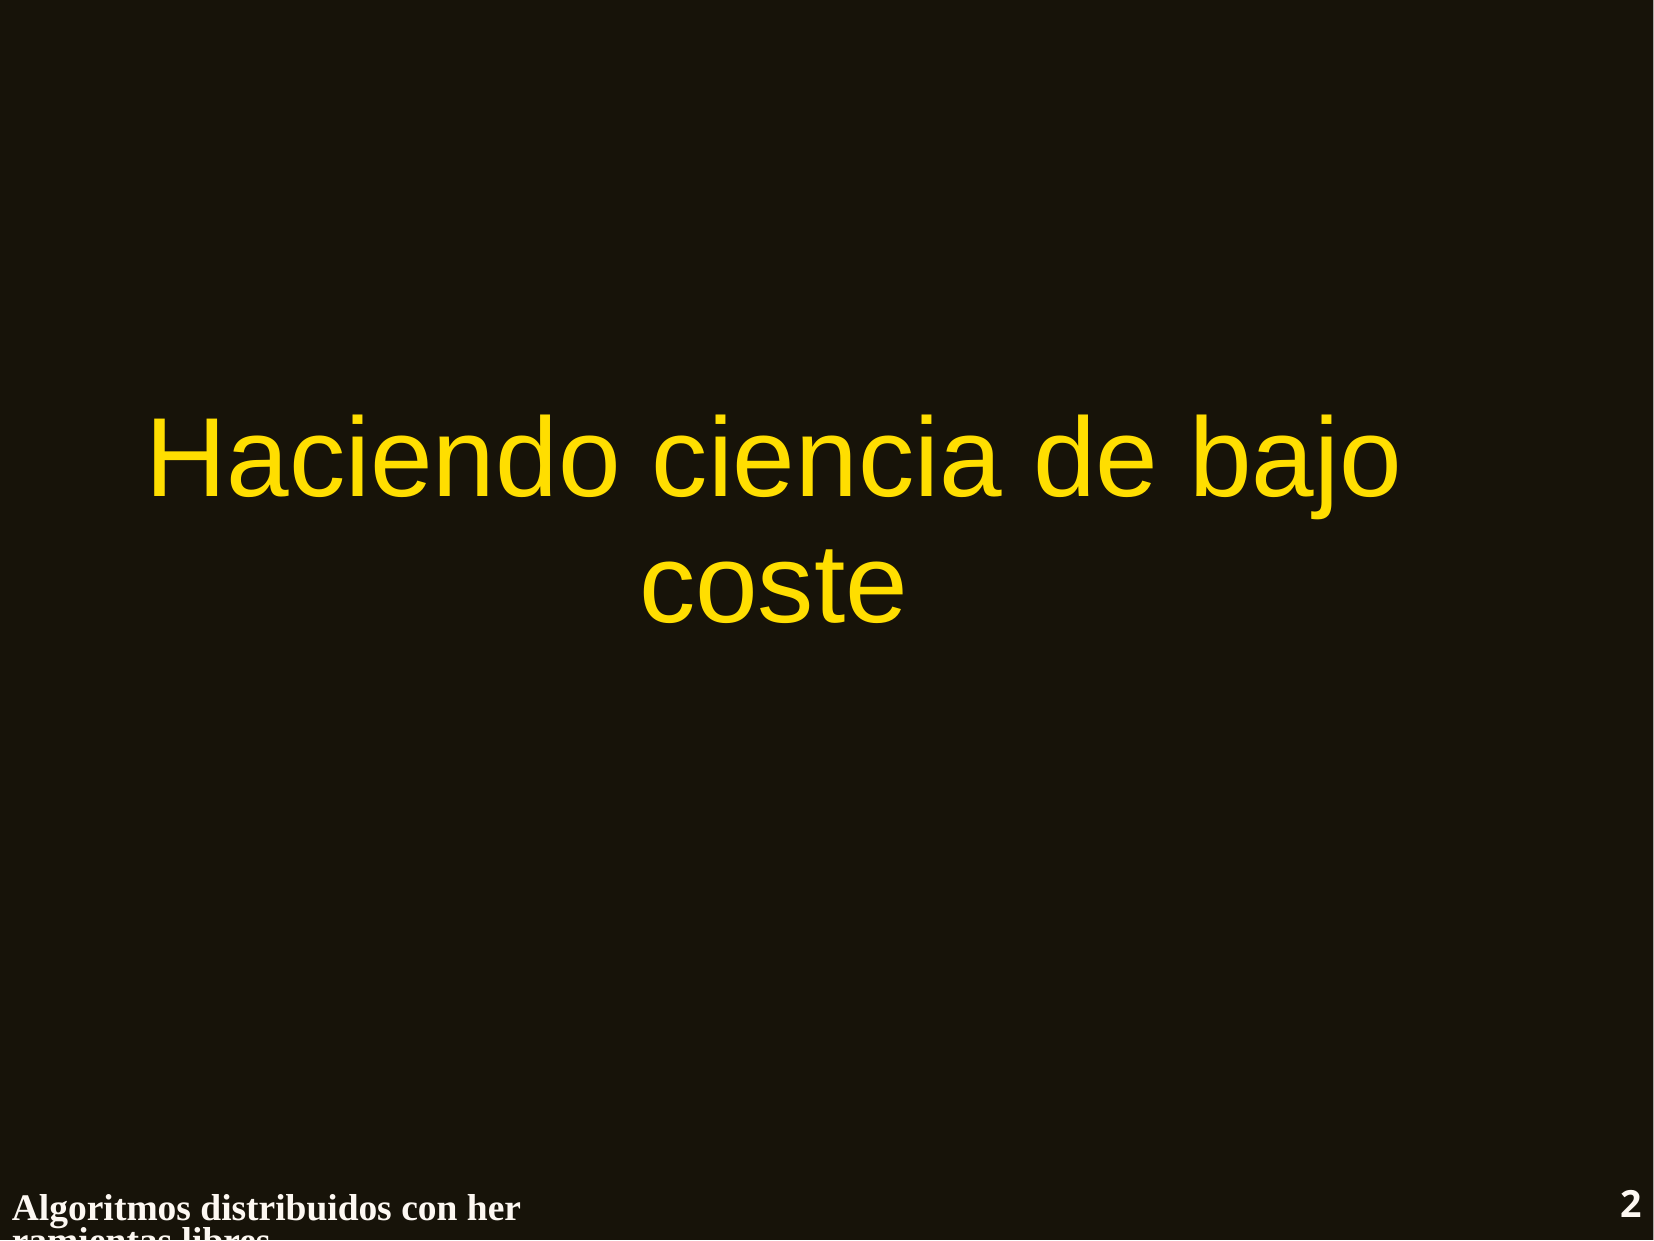

# Haciendo ciencia de bajo coste
Algoritmos distribuidos con herramientas libres
2